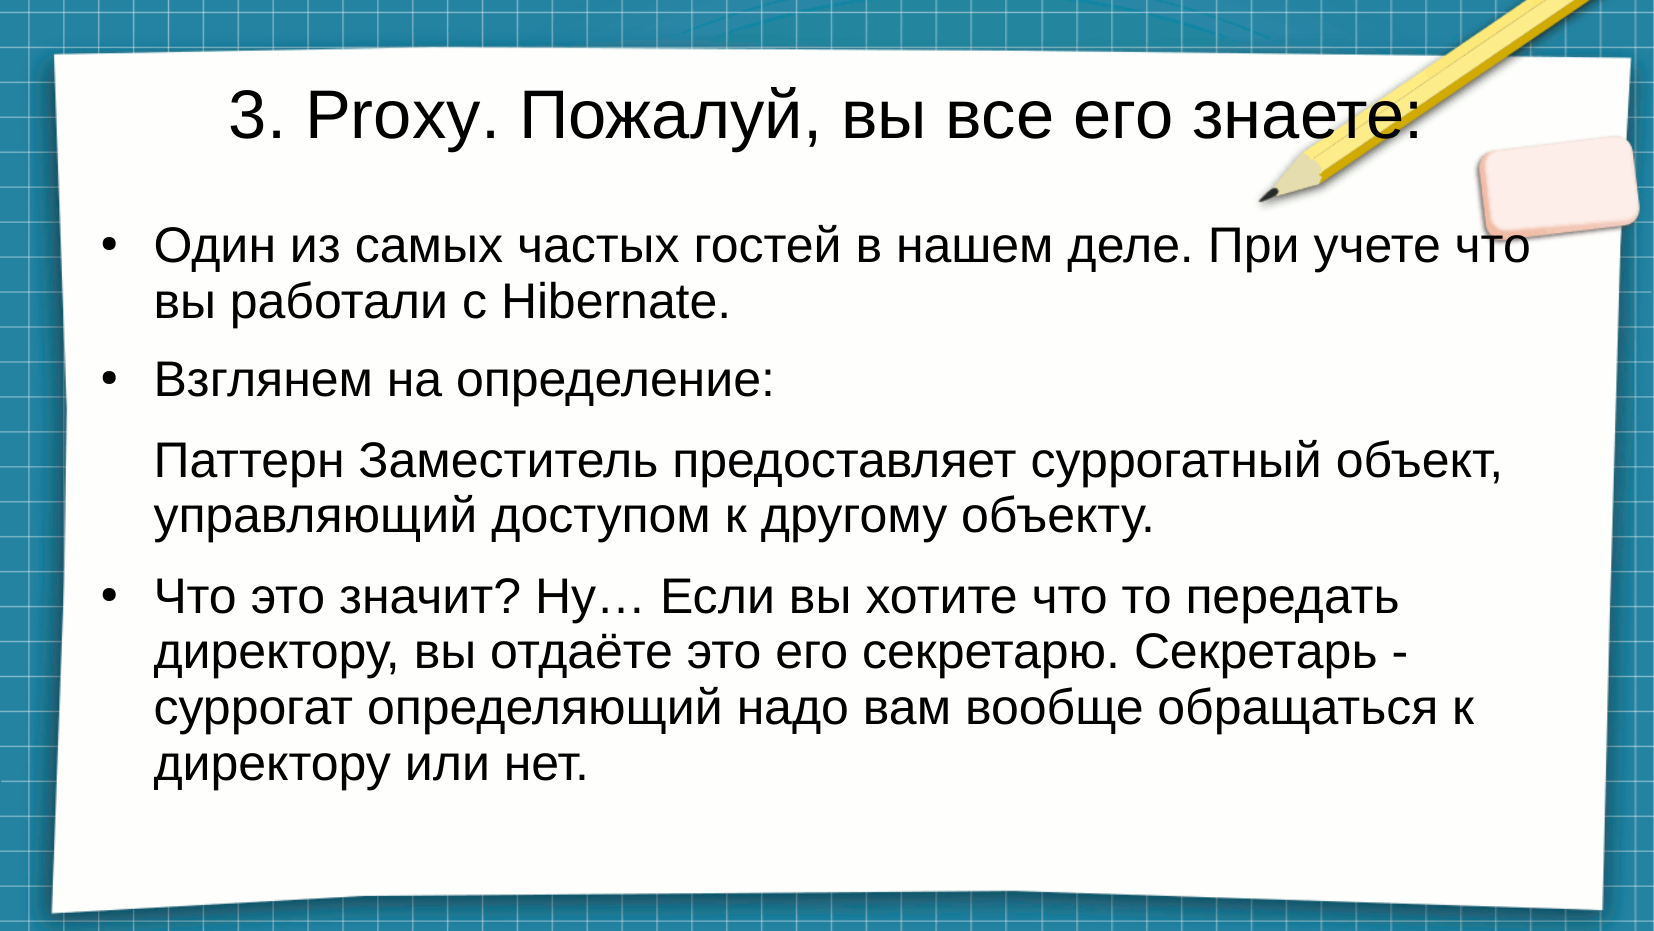

# 3. Proxy. Пожалуй, вы все его знаете:
Один из самых частых гостей в нашем деле. При учете что вы работали с Hibernate.
Взглянем на определение:
Паттерн Заместитель предоставляет суррогатный объект, управляющий доступом к другому объекту.
Что это значит? Ну… Если вы хотите что то передать директору, вы отдаёте это его секретарю. Секретарь - суррогат определяющий надо вам вообще обращаться к директору или нет.